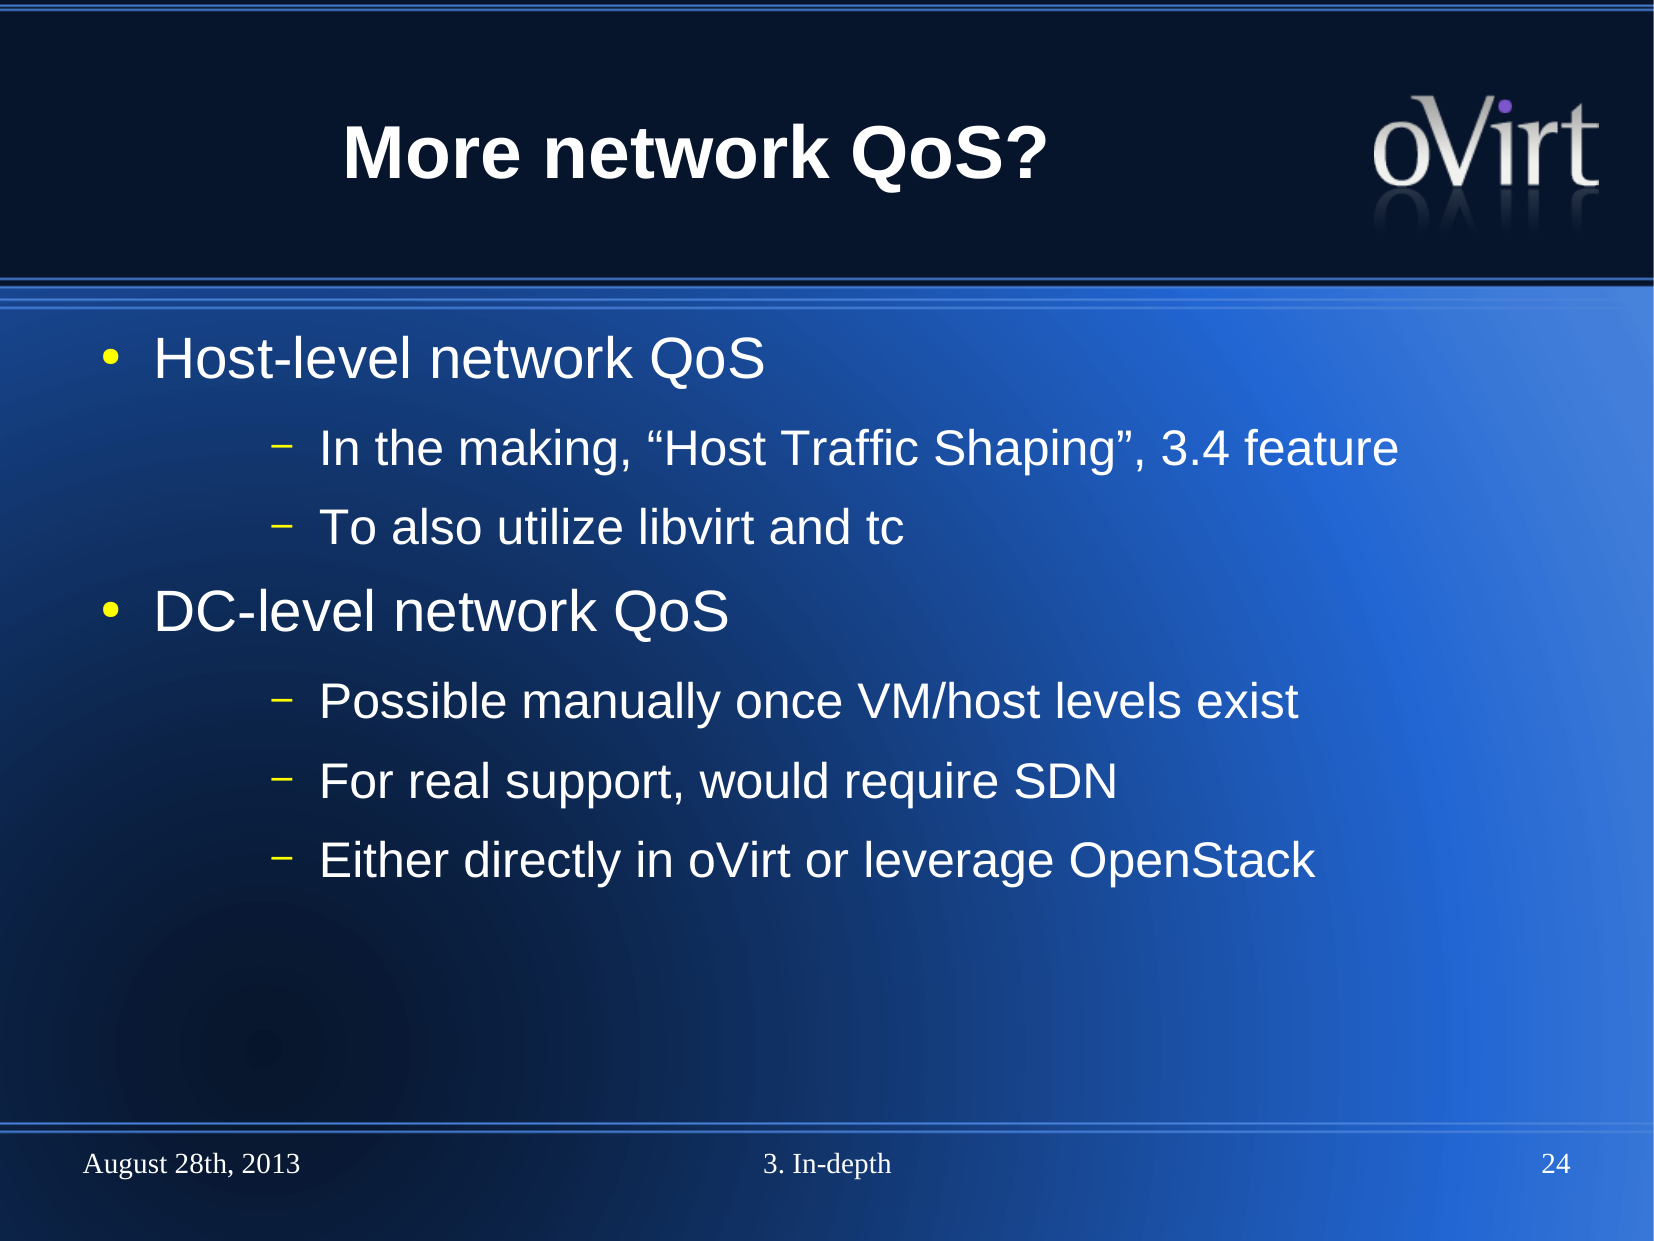

# More network QoS?
Host-level network QoS
In the making, “Host Traffic Shaping”, 3.4 feature
To also utilize libvirt and tc
DC-level network QoS
Possible manually once VM/host levels exist
For real support, would require SDN
Either directly in oVirt or leverage OpenStack
August 28th, 2013
3. In-depth
24